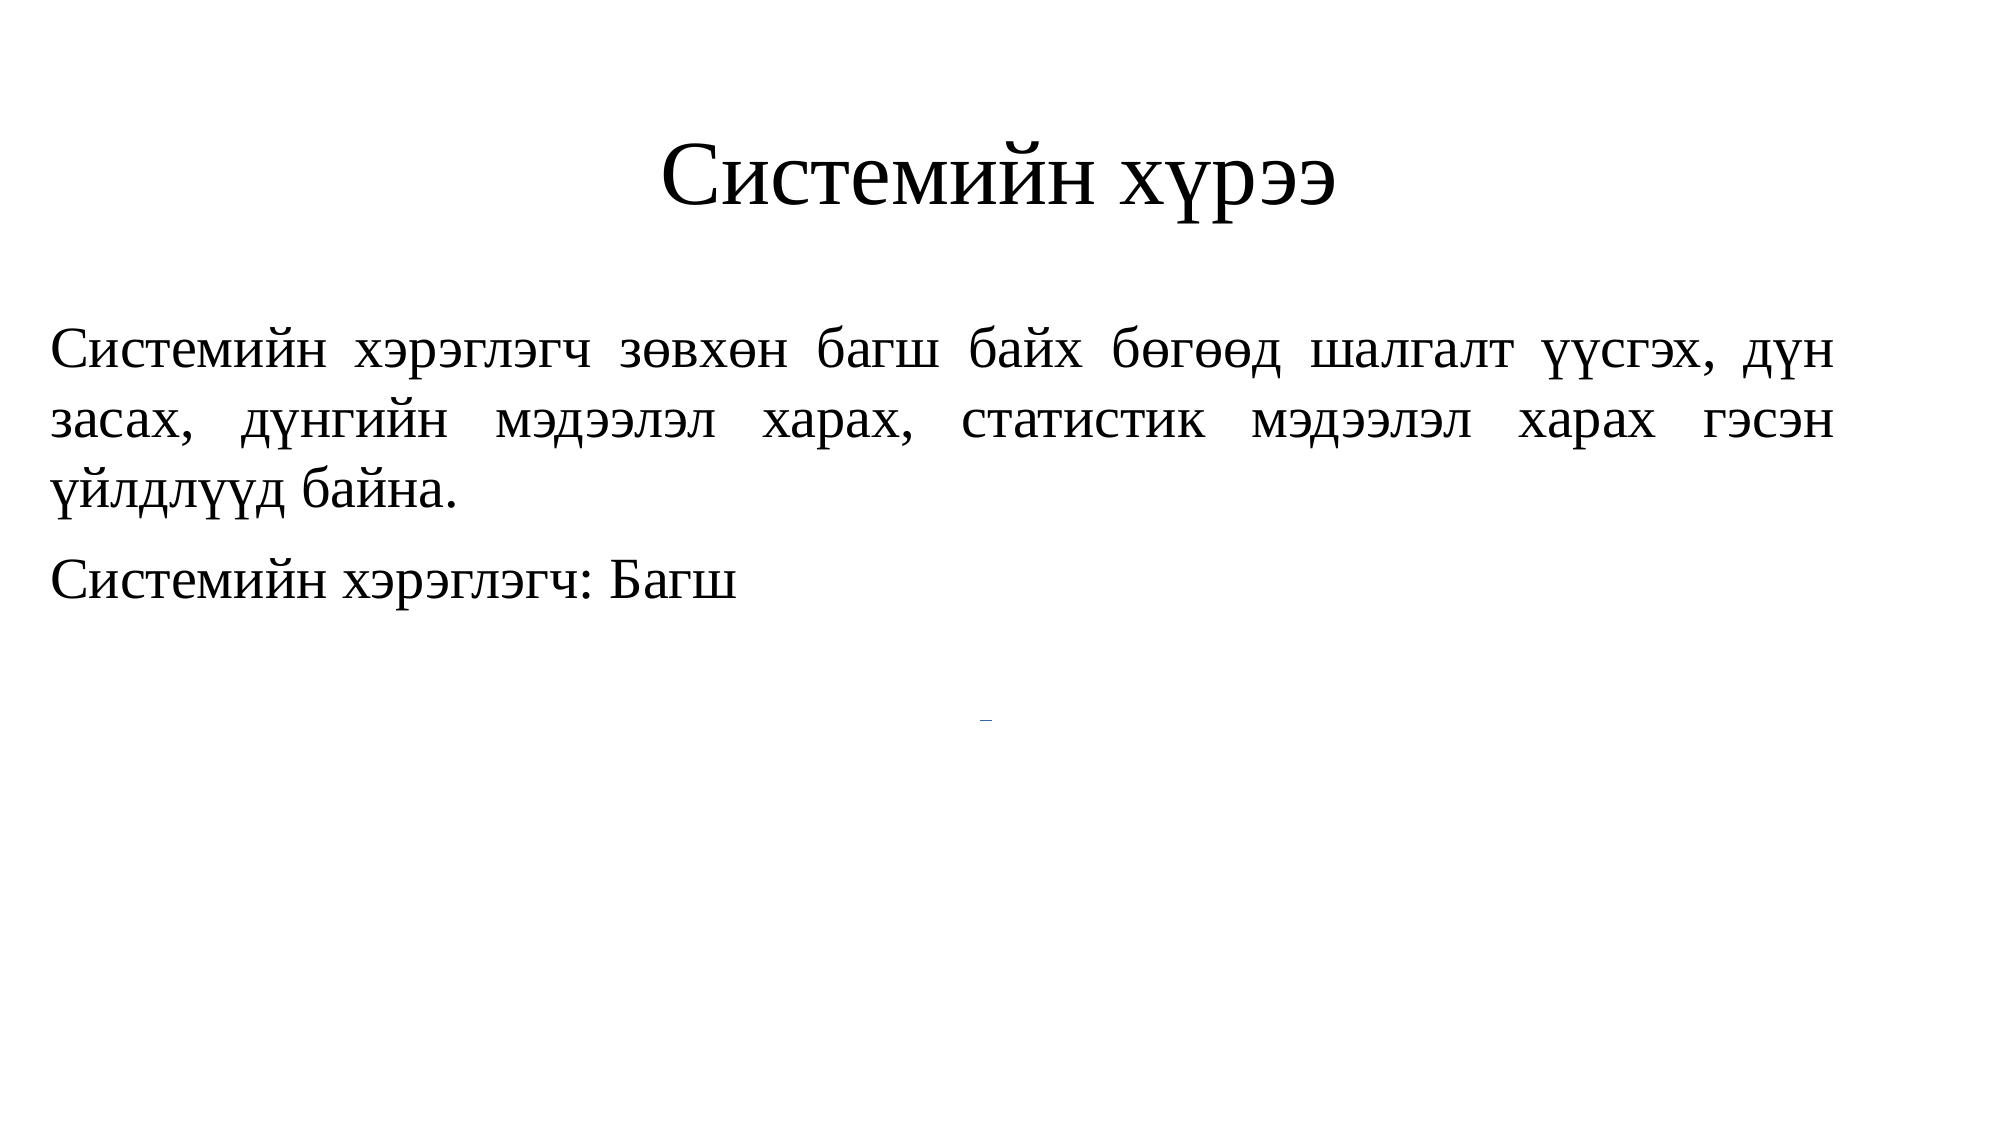

Системийн хүрээ
Системийн хэрэглэгч зөвхөн багш байх бөгөөд шалгалт үүсгэх, дүн засах, дүнгийн мэдээлэл харах, статистик мэдээлэл харах гэсэн үйлдлүүд байна.
Системийн хэрэглэгч: Багш